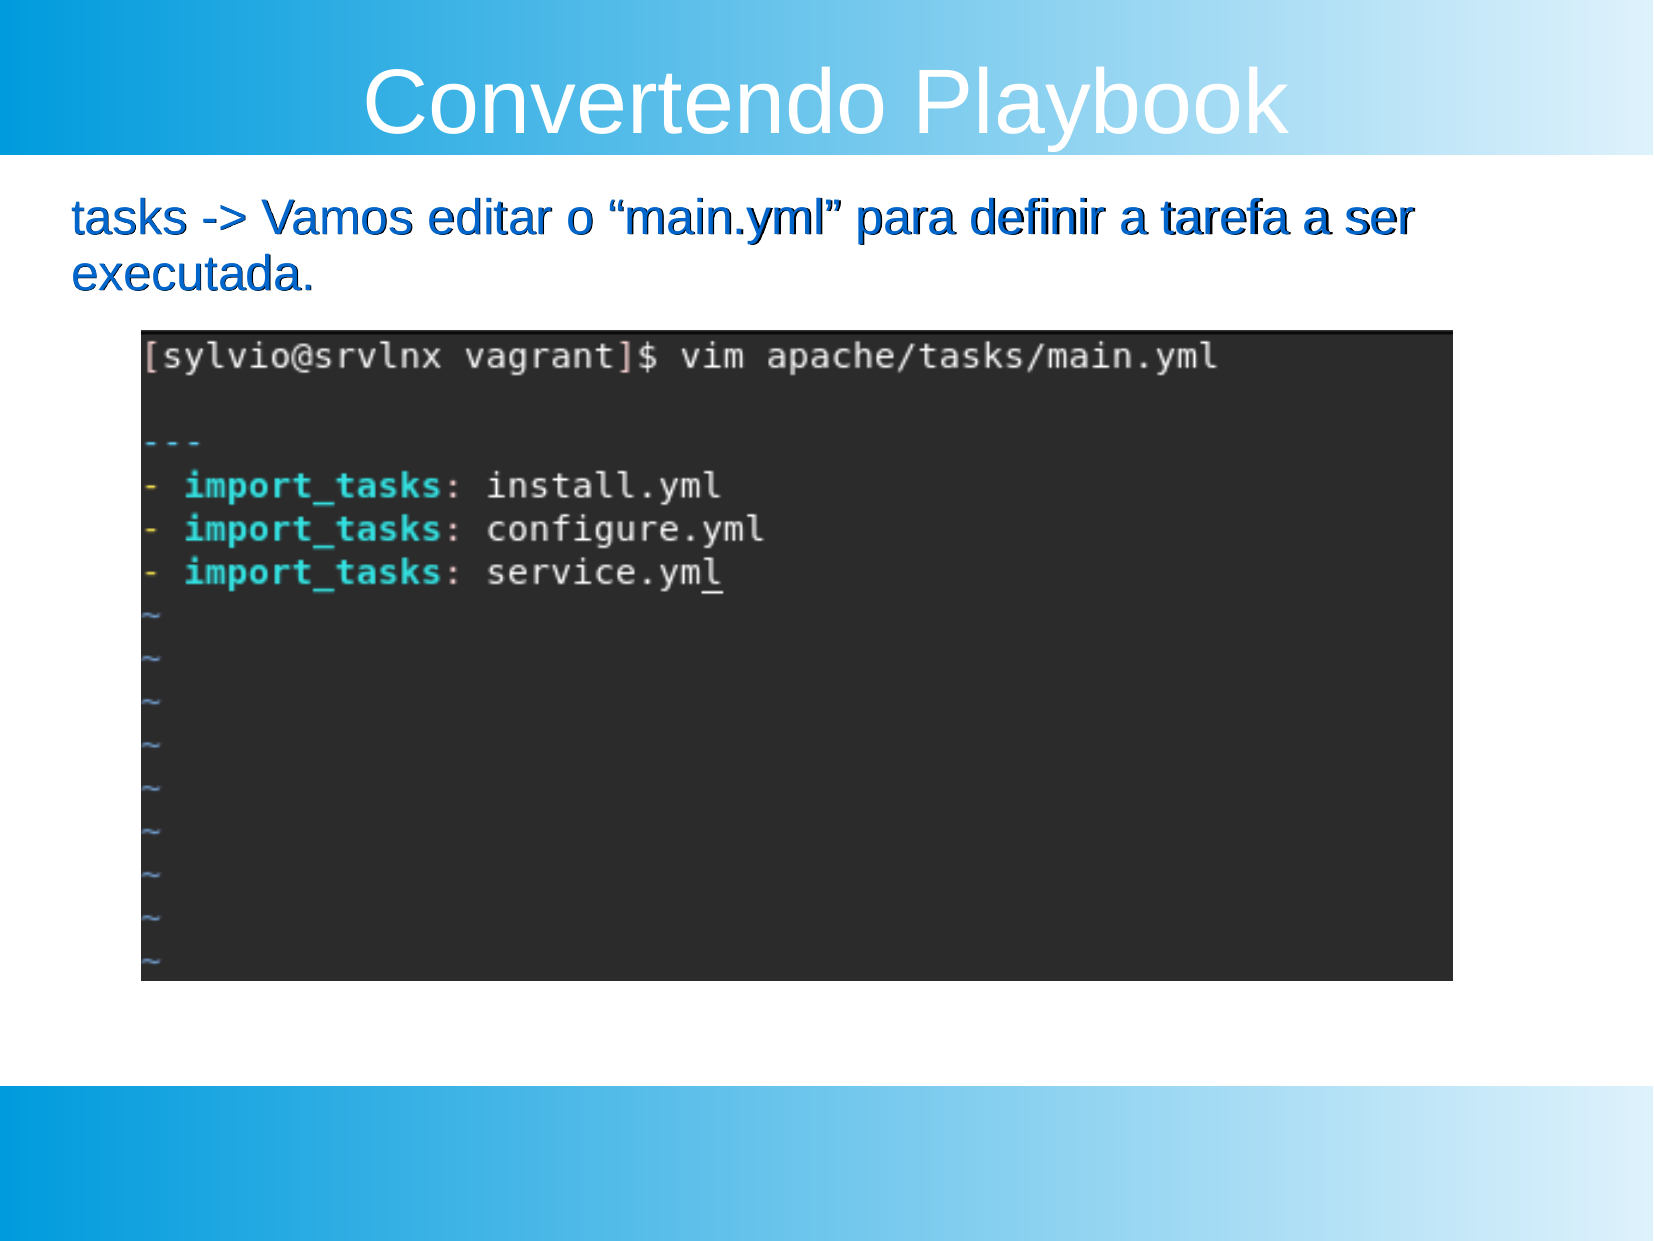

# Convertendo Playbook
tasks -> Vamos editar o “main.yml” para definir a tarefa a ser executada.